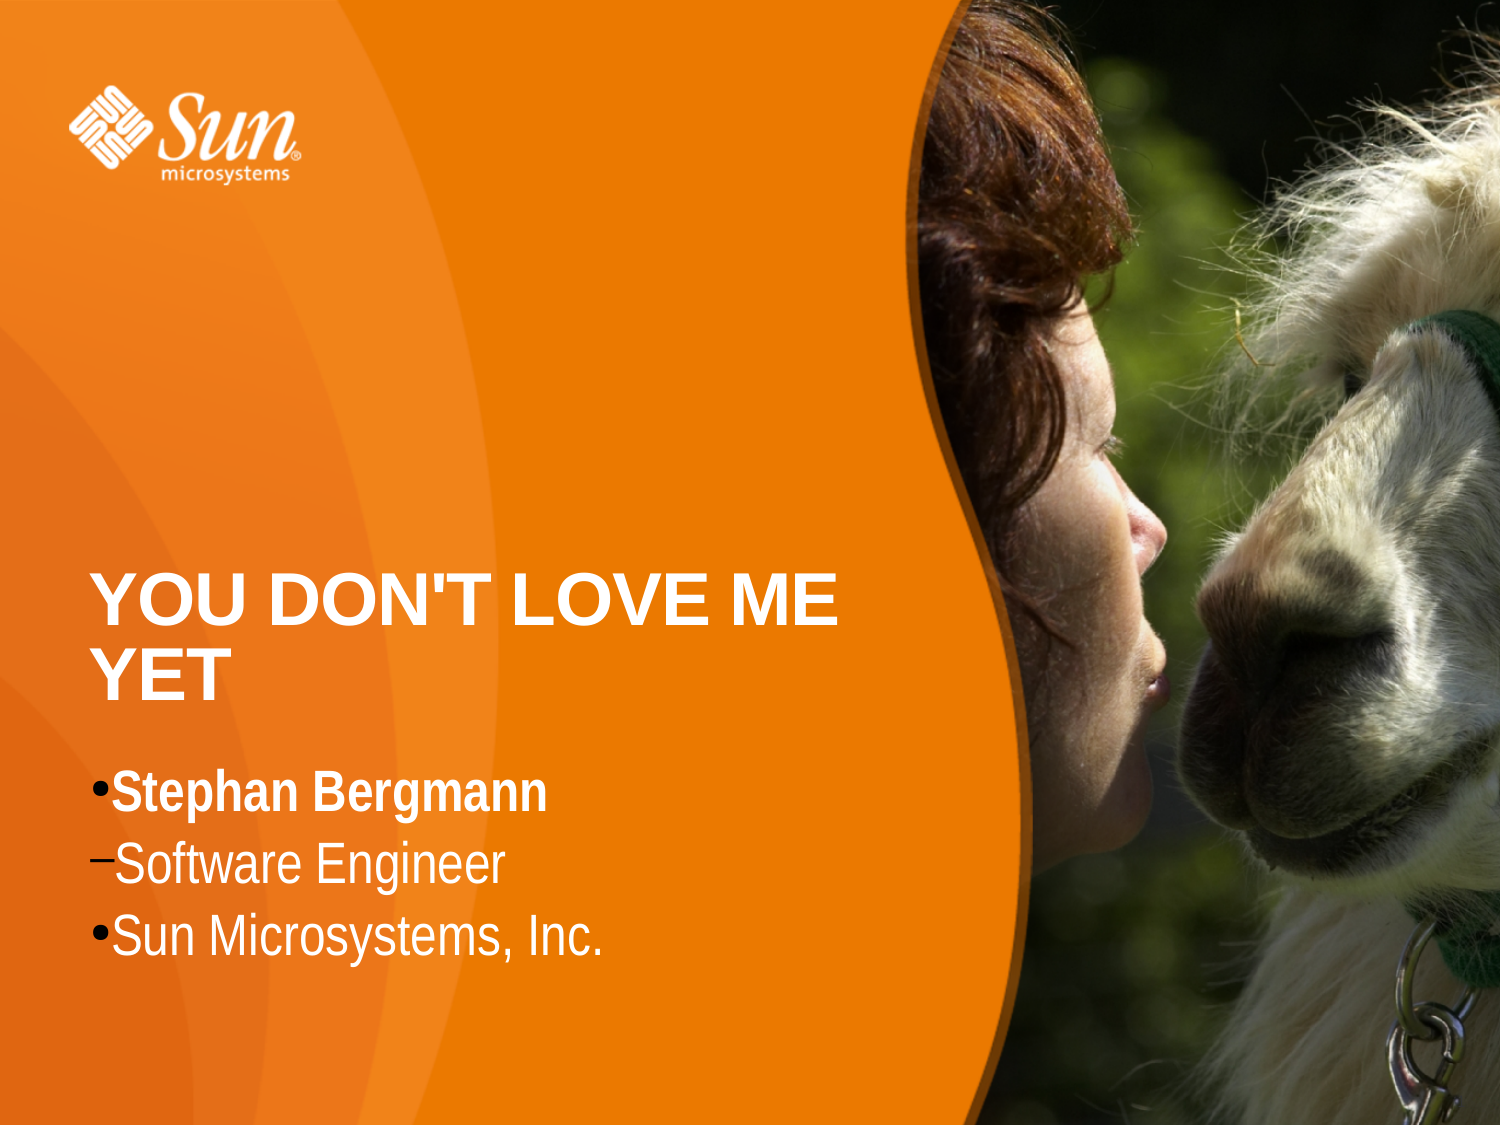

# YOU DON'T LOVE ME YET
Stephan Bergmann
Software Engineer
Sun Microsystems, Inc.